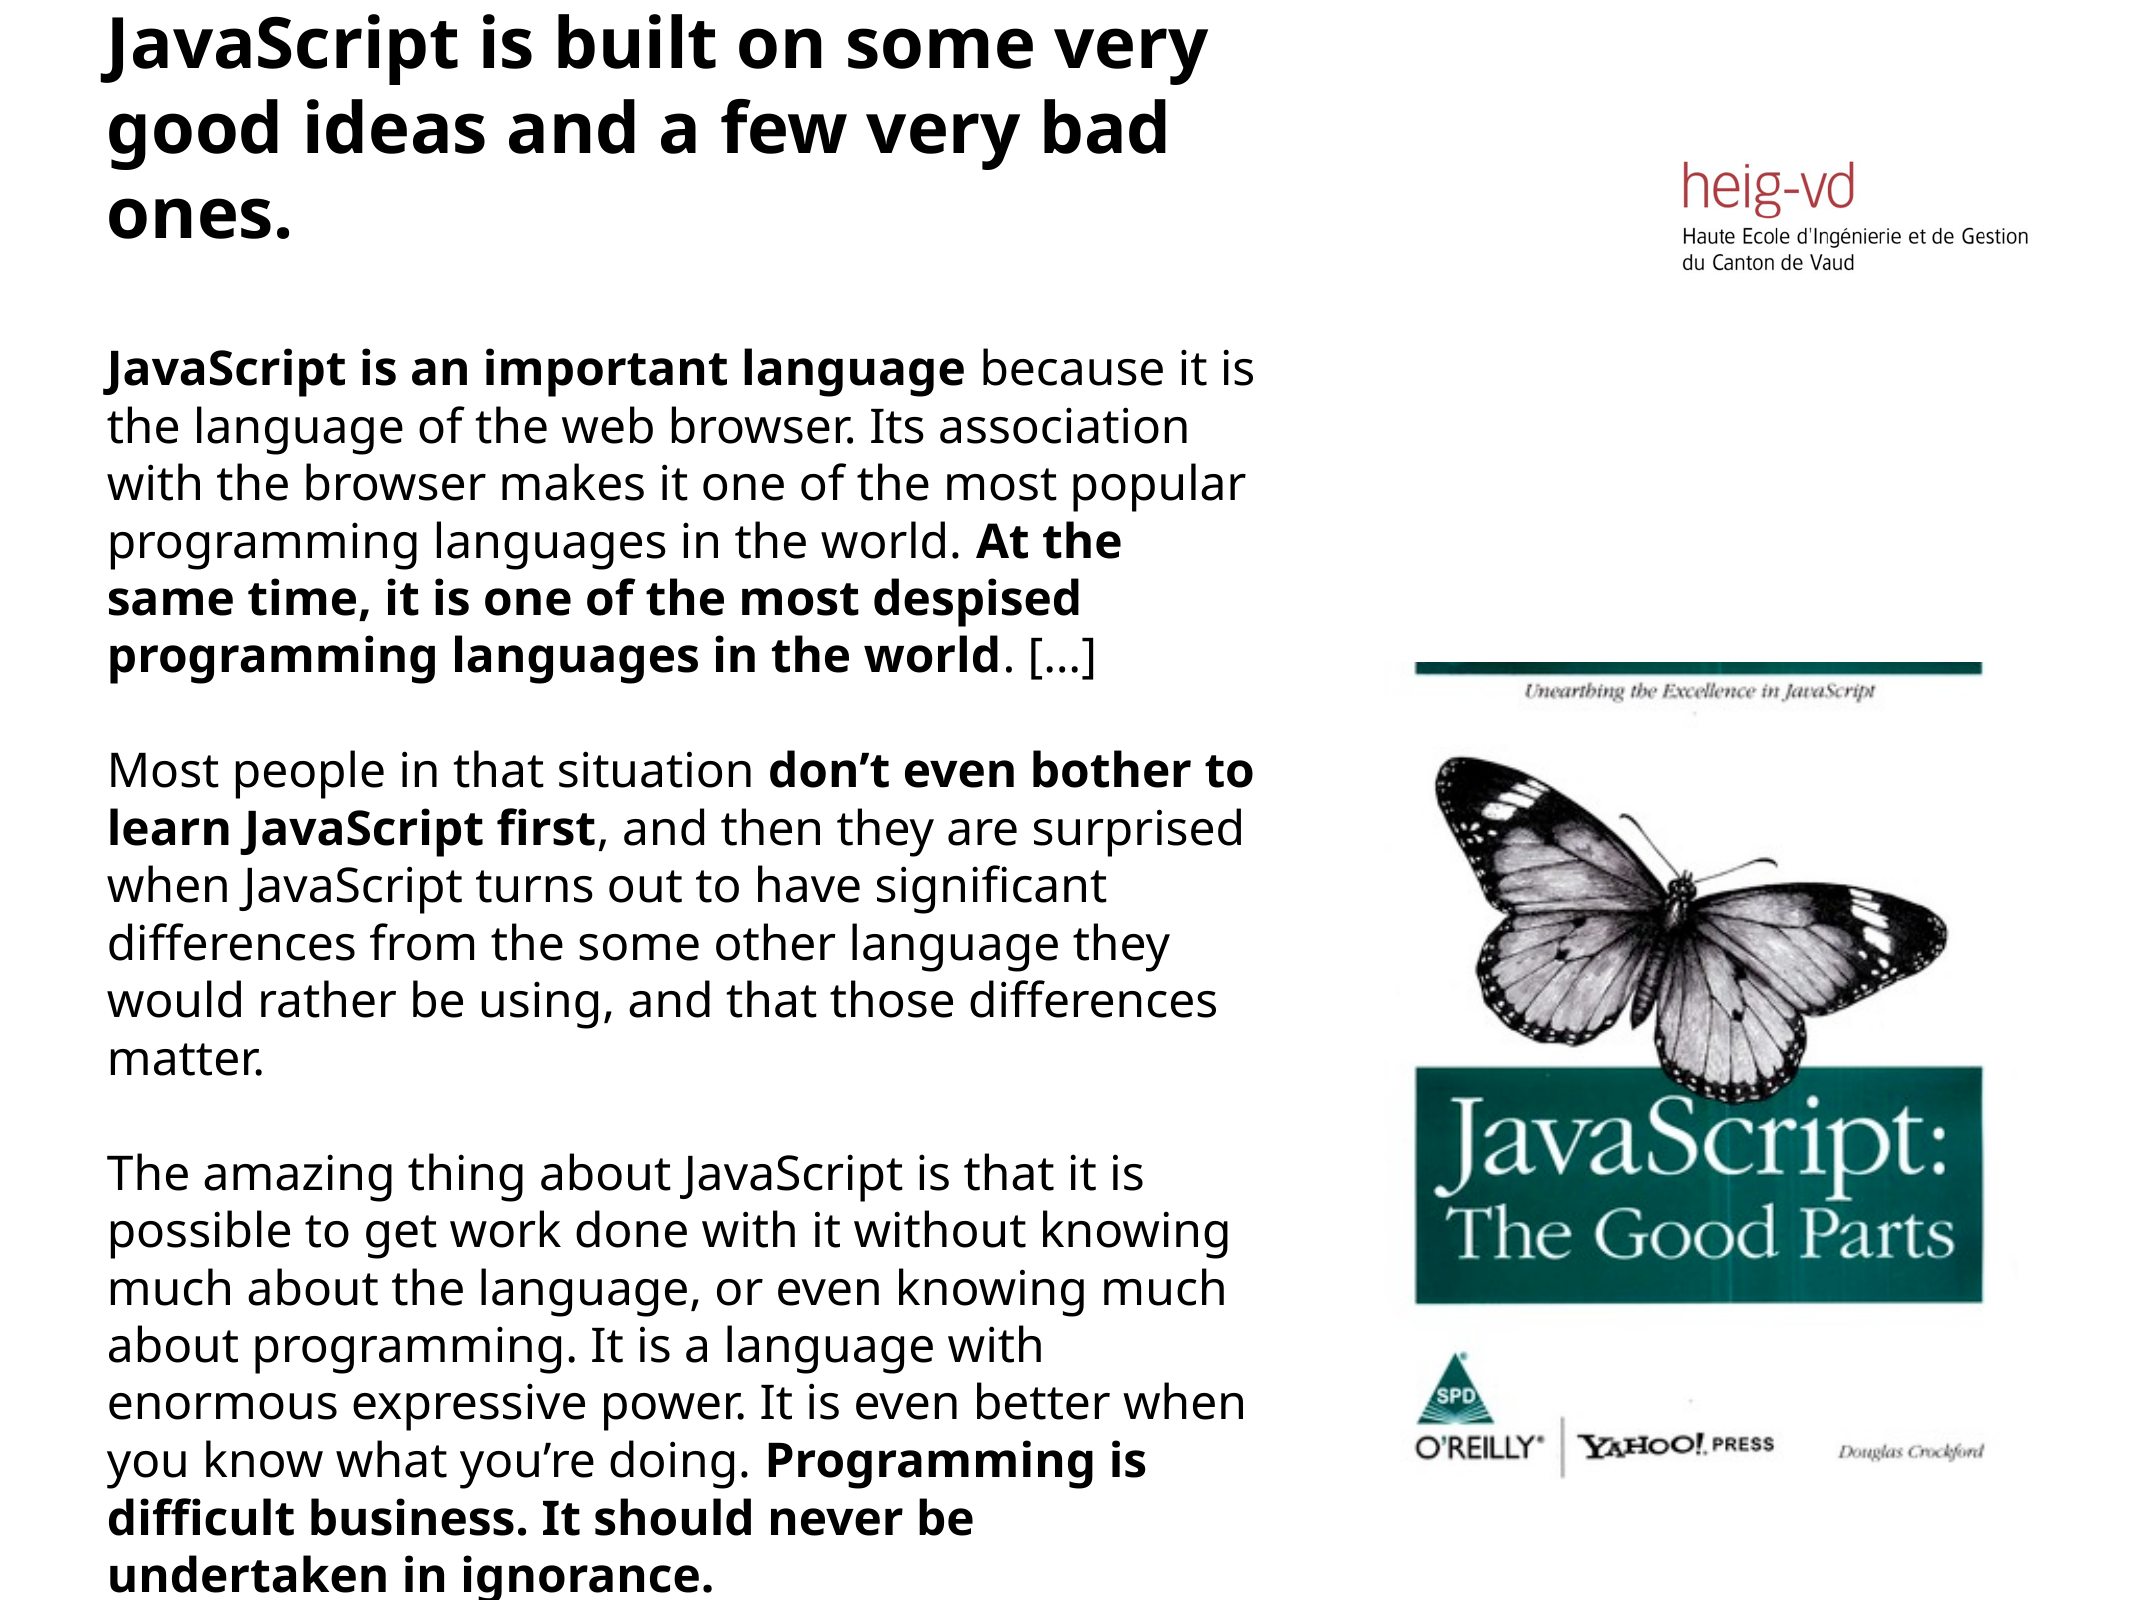

JavaScript is built on some very good ideas and a few very bad ones.
JavaScript is an important language because it is the language of the web browser. Its association with the browser makes it one of the most popular programming languages in the world. At the same time, it is one of the most despised programming languages in the world. […]
Most people in that situation don’t even bother to learn JavaScript first, and then they are surprised when JavaScript turns out to have significant differences from the some other language they would rather be using, and that those differences matter.
The amazing thing about JavaScript is that it is possible to get work done with it without knowing much about the language, or even knowing much about programming. It is a language with enormous expressive power. It is even better when you know what you’re doing. Programming is difficult business. It should never be undertaken in ignorance.